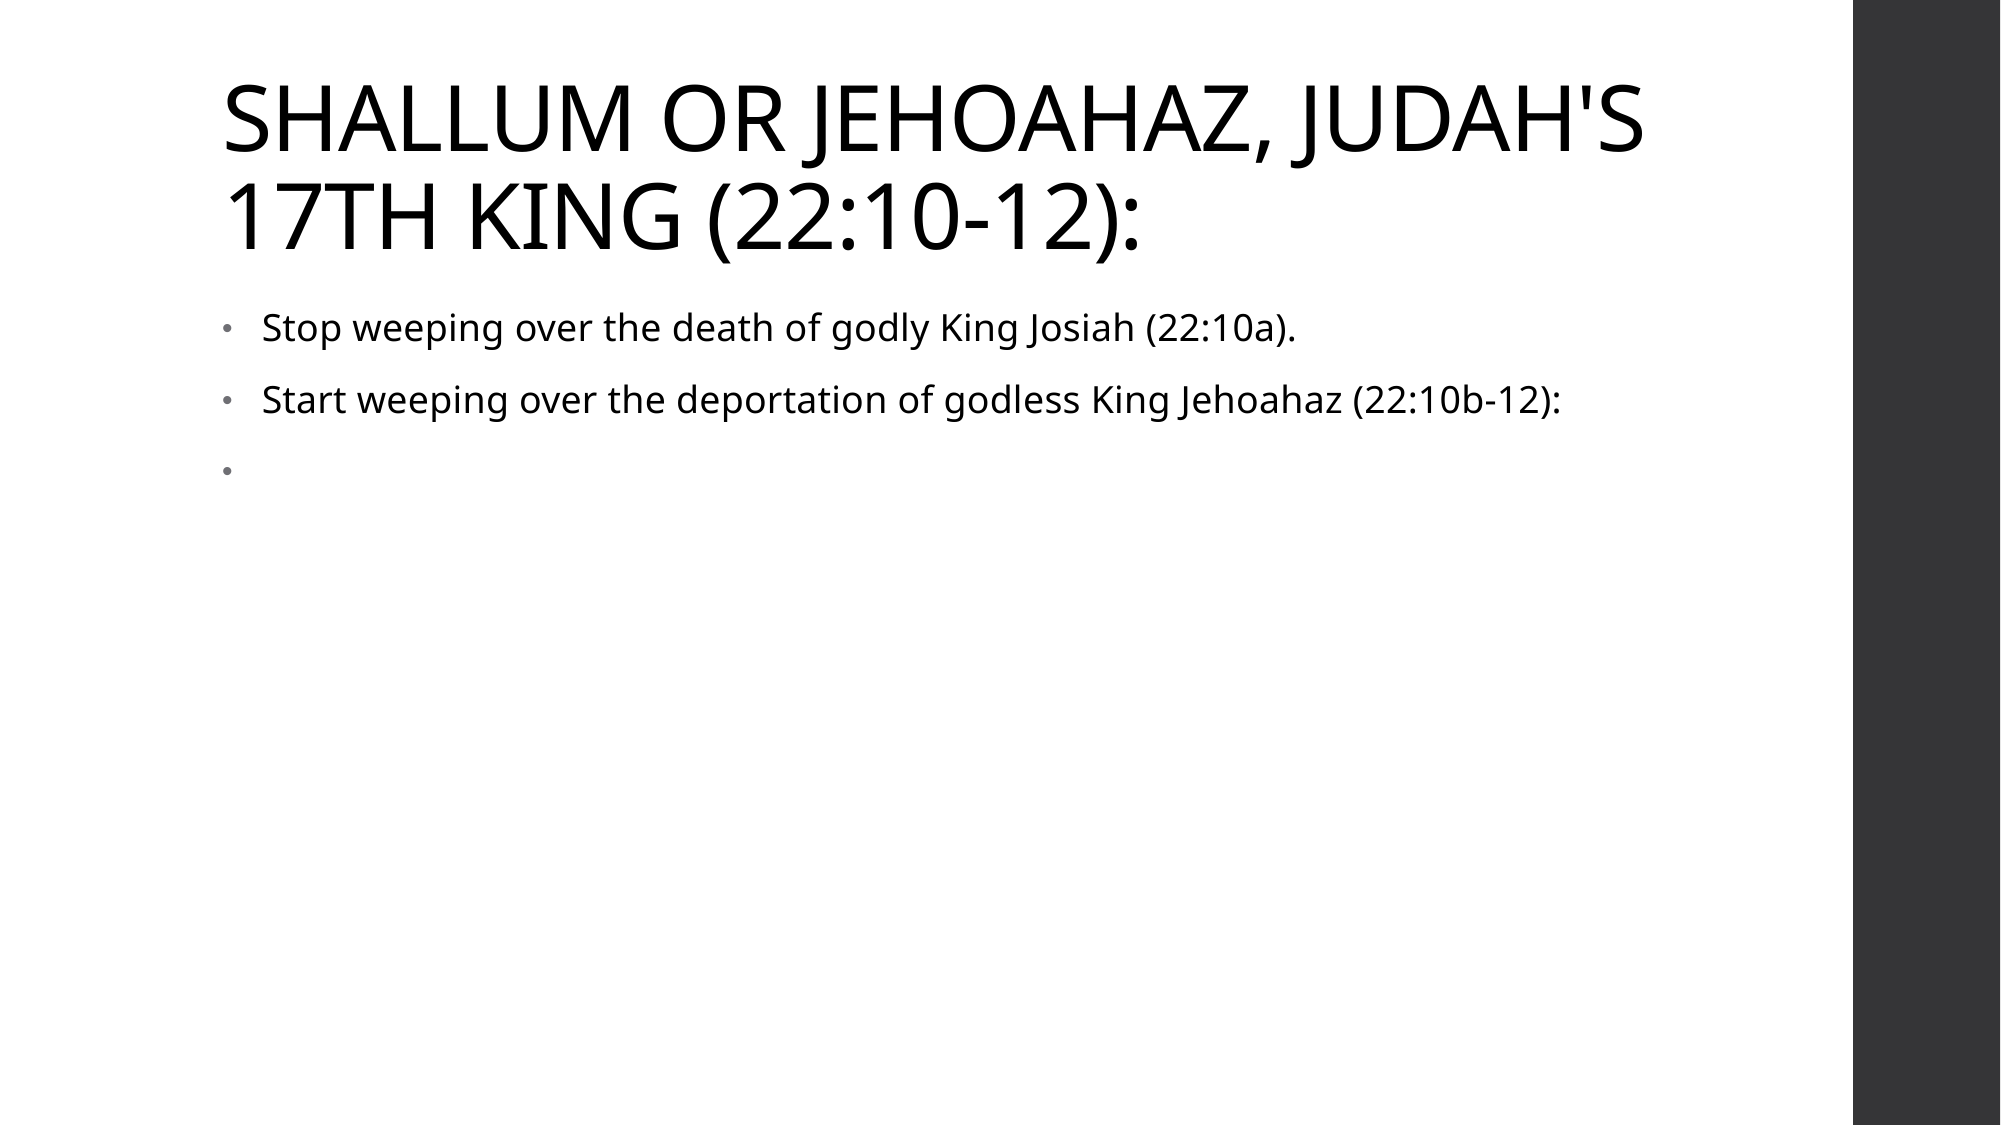

# SHALLUM OR JEHOAHAZ, JUDAH'S 17TH KING (22:10-12):
 Stop weeping over the death of godly King Josiah (22:10a).
 Start weeping over the deportation of godless King Jehoahaz (22:10b-12):